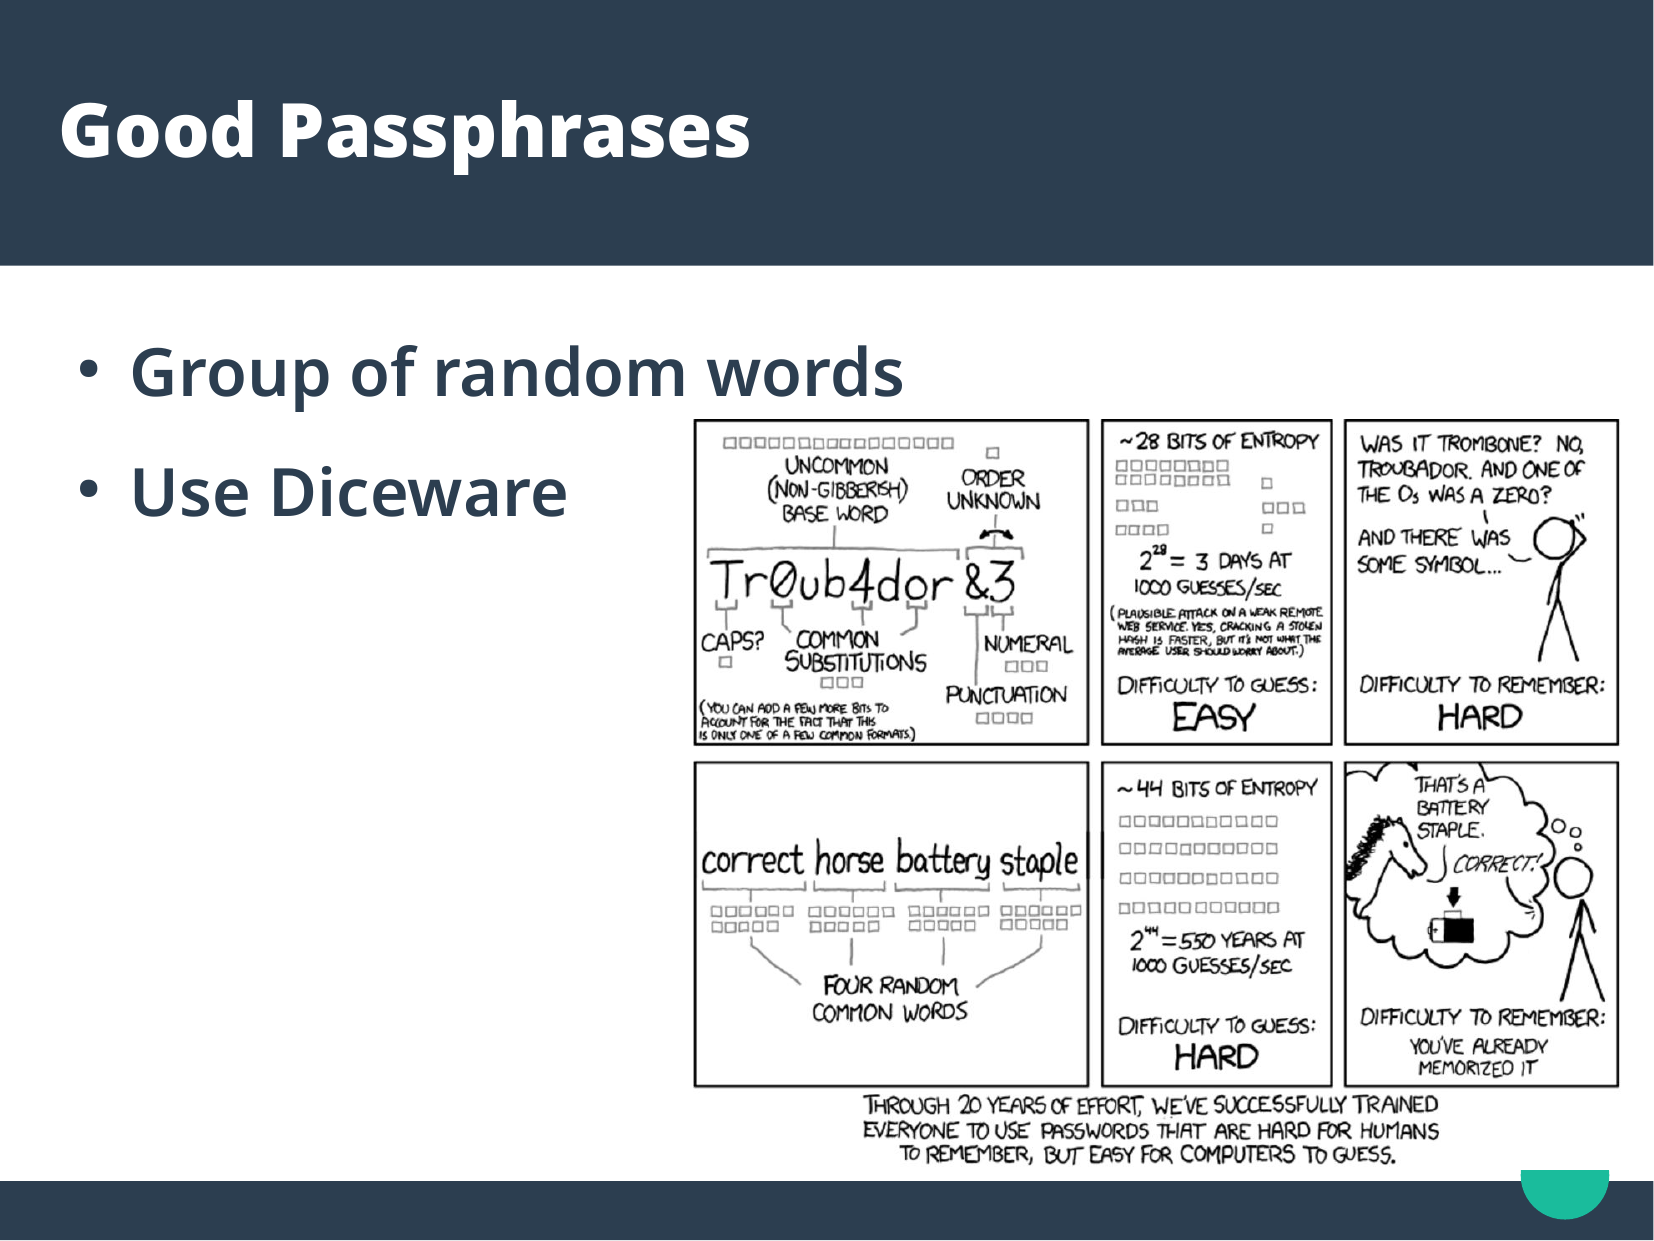

# Good Passphrases
Group of random words
Use Diceware